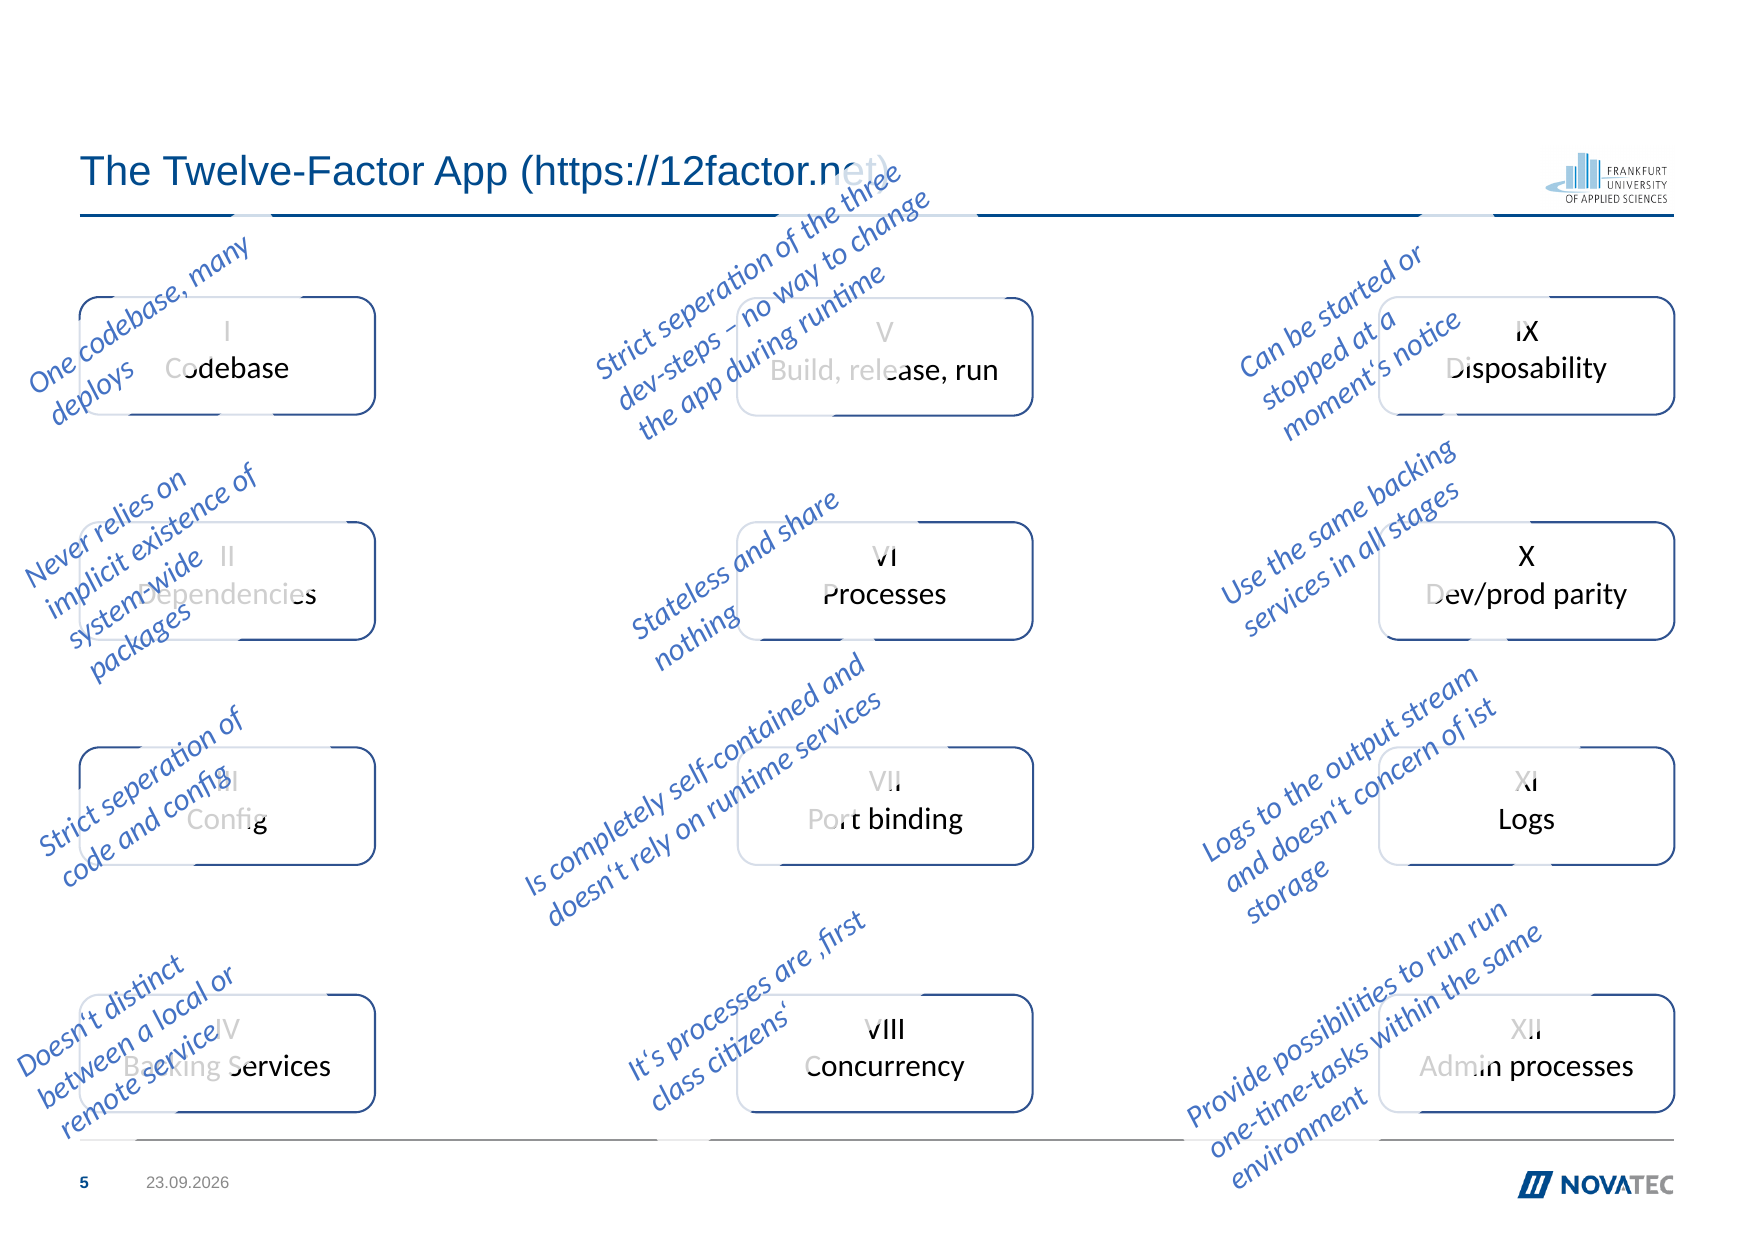

# The Twelve-Factor App (https://12factor.net)
Strict seperation of the three dev-steps – no way to change the app during runtime
Can be started or stopped at a moment‘s notice
One codebase, many deploys
I
Codebase
IX
Disposability
V
Build, release, run
Never relies on implicit existence of system-wide packages
Use the same backing services in all stages
Stateless and share nothing
II
Dependencies
VI
Processes
X
Dev/prod parity
Logs to the output stream and doesn‘t concern of ist storage
Strict seperation of code and config
Is completely self-contained and doesn‘t rely on runtime services
III
Config
VII
Port binding
XI
Logs
Doesn‘t distinct between a local or remote service
It‘s processes are ‚first class citizens‘
Provide possibilities to run run one-time-tasks within the same environment
IV
Backing Services
VIII
Concurrency
XII
Admin processes